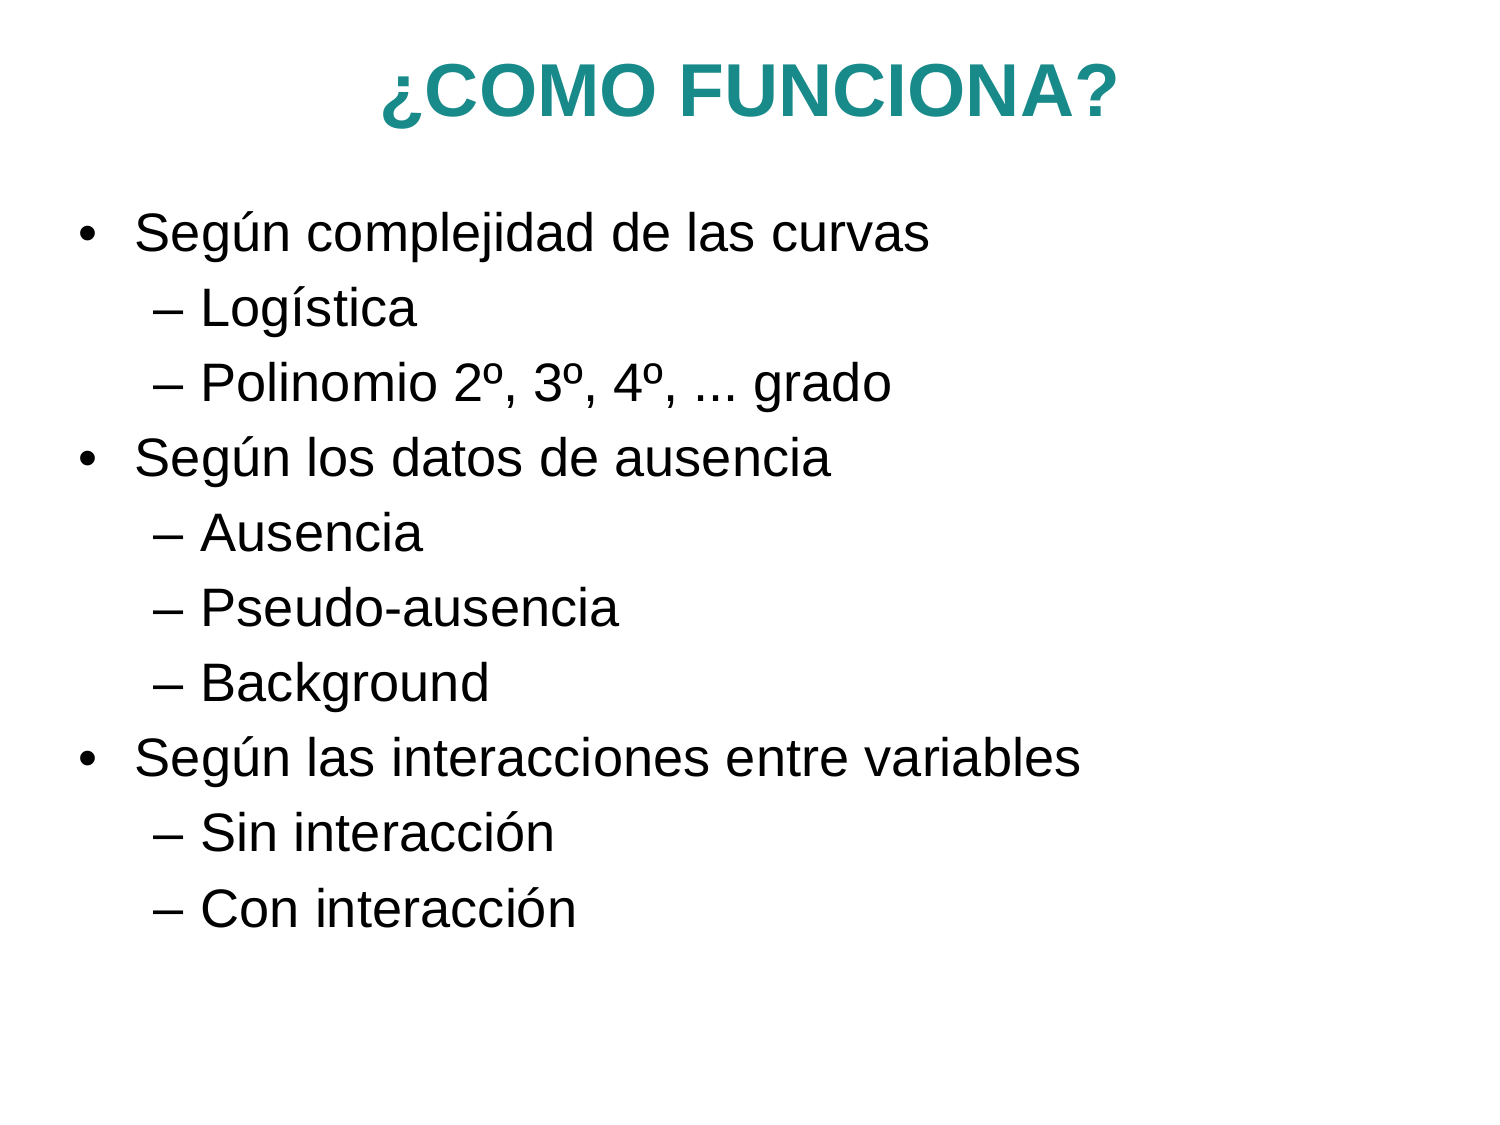

# ¿COMO FUNCIONA?
Según complejidad de las curvas
Logística
Polinomio 2º, 3º, 4º, ... grado
Según los datos de ausencia
Ausencia
Pseudo-ausencia
Background
Según las interacciones entre variables
Sin interacción
Con interacción